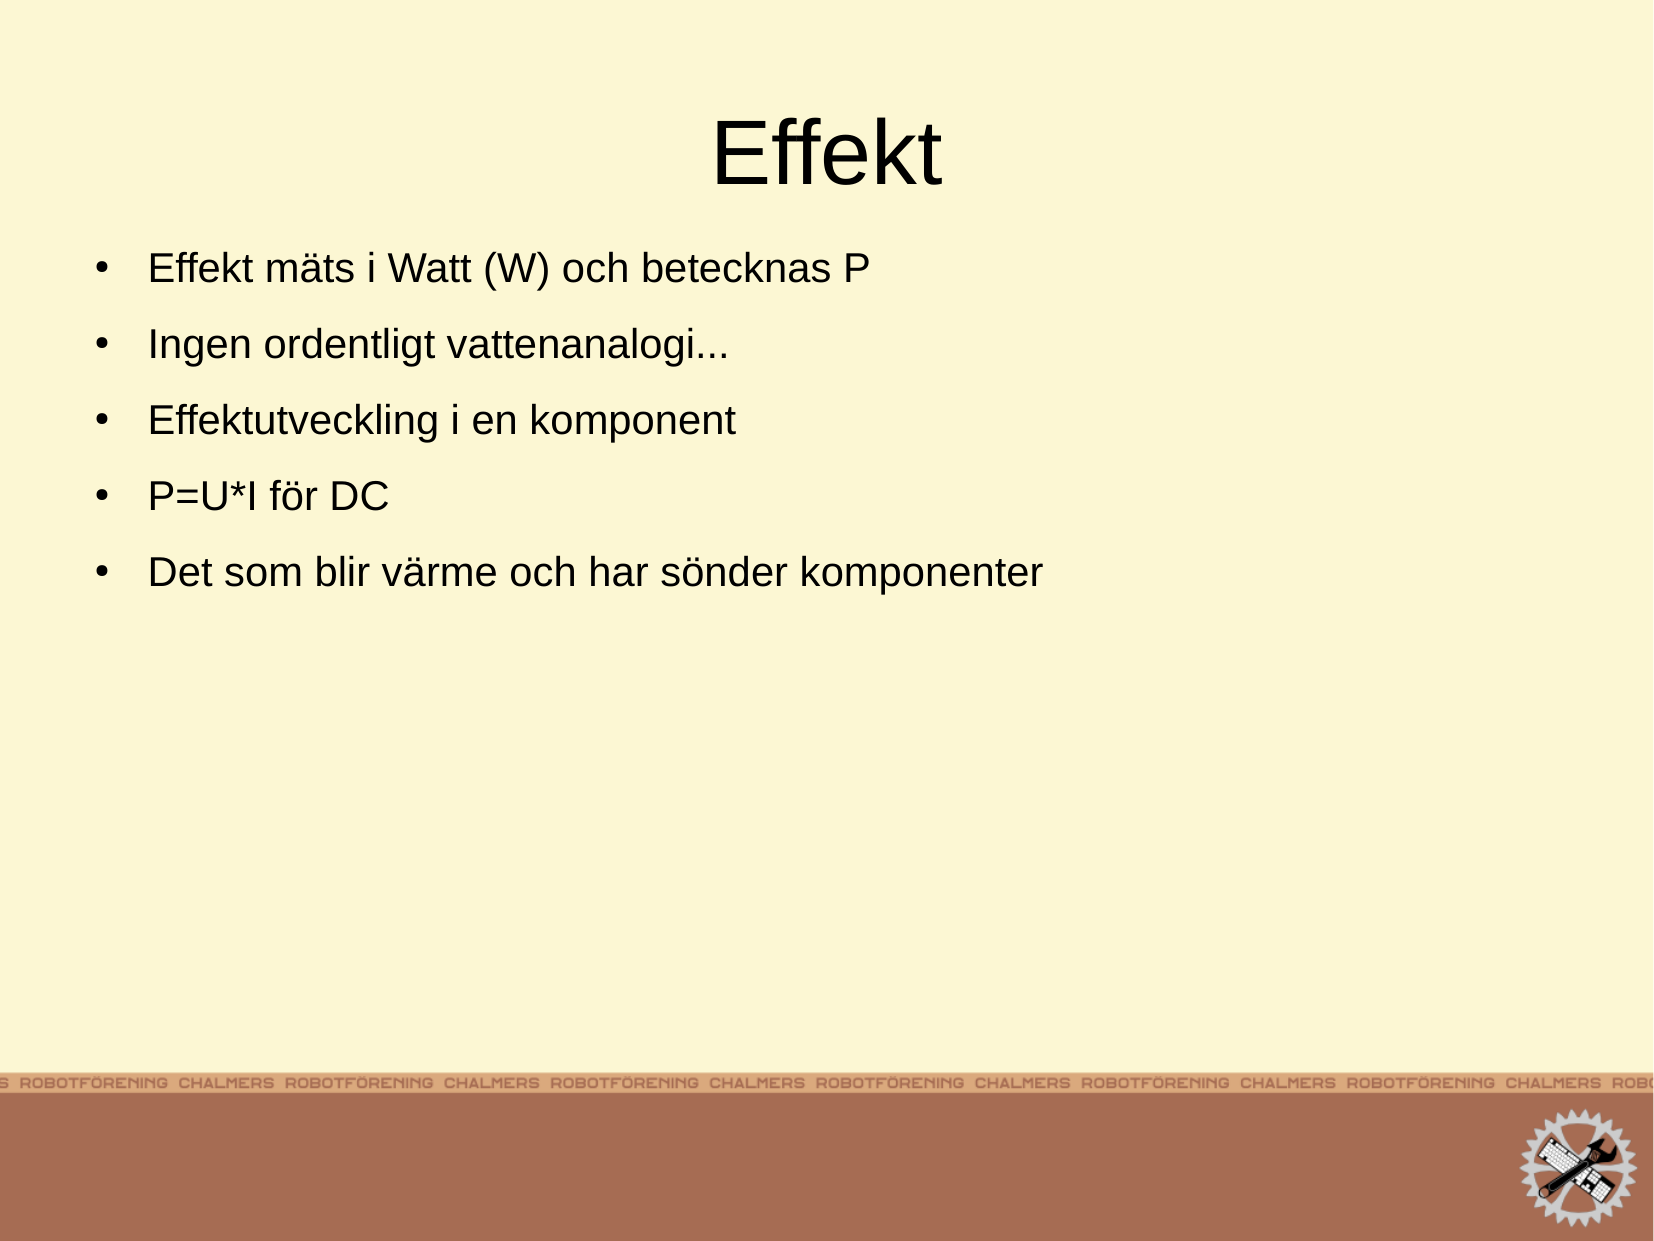

# Effekt
Effekt mäts i Watt (W) och betecknas P
Ingen ordentligt vattenanalogi...
Effektutveckling i en komponent
P=U*I för DC
Det som blir värme och har sönder komponenter